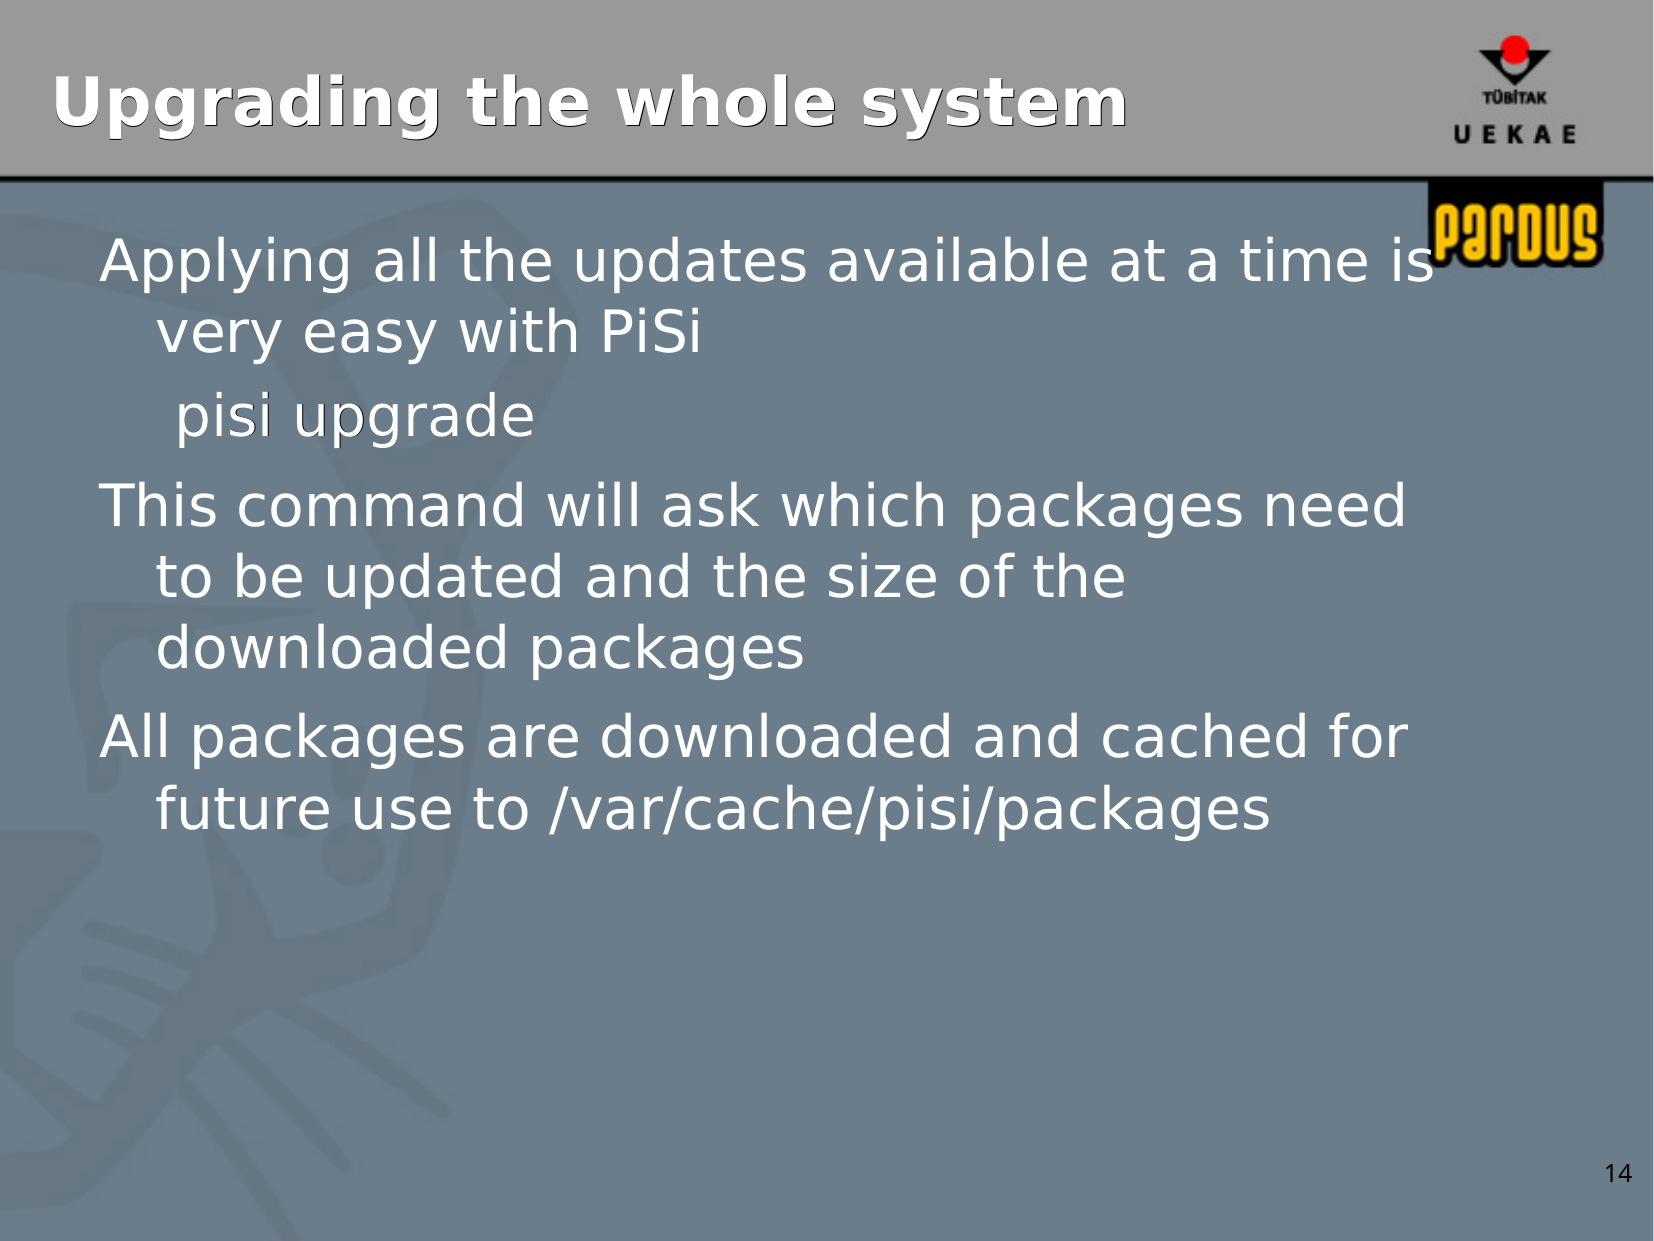

# Upgrading the whole system
Applying all the updates available at a time is very easy with PiSi
pisi upgrade
This command will ask which packages need to be updated and the size of the downloaded packages
All packages are downloaded and cached for future use to /var/cache/pisi/packages